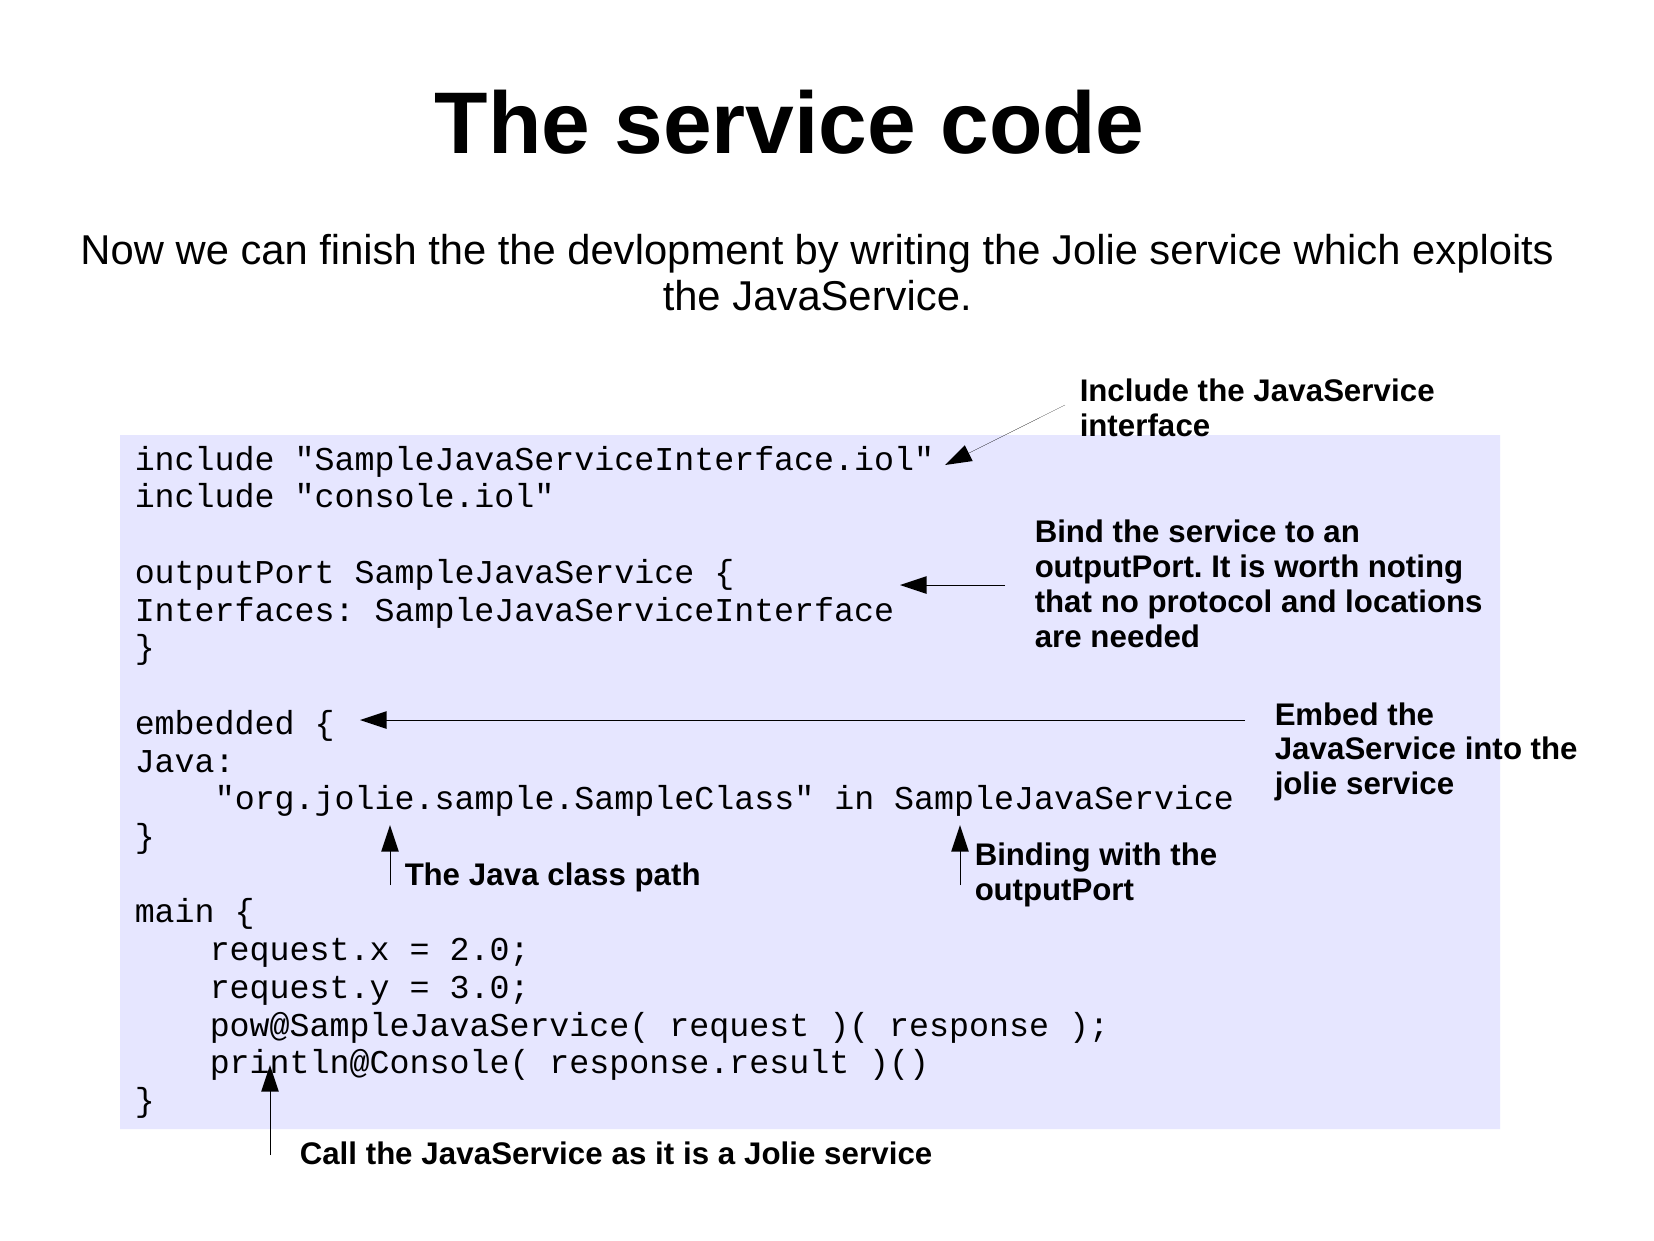

The service code
Now we can finish the the devlopment by writing the Jolie service which exploits the JavaService.
Include the JavaService interface
include "SampleJavaServiceInterface.iol"
include "console.iol"
outputPort SampleJavaService {
Interfaces: SampleJavaServiceInterface
}
embedded {
Java:
 "org.jolie.sample.SampleClass" in SampleJavaService
}
main {
	request.x = 2.0;
	request.y = 3.0;
	pow@SampleJavaService( request )( response );
	println@Console( response.result )()
}
Bind the service to an outputPort. It is worth noting that no protocol and locations are needed
Embed the JavaService into the jolie service
Binding with the outputPort
The Java class path
Call the JavaService as it is a Jolie service